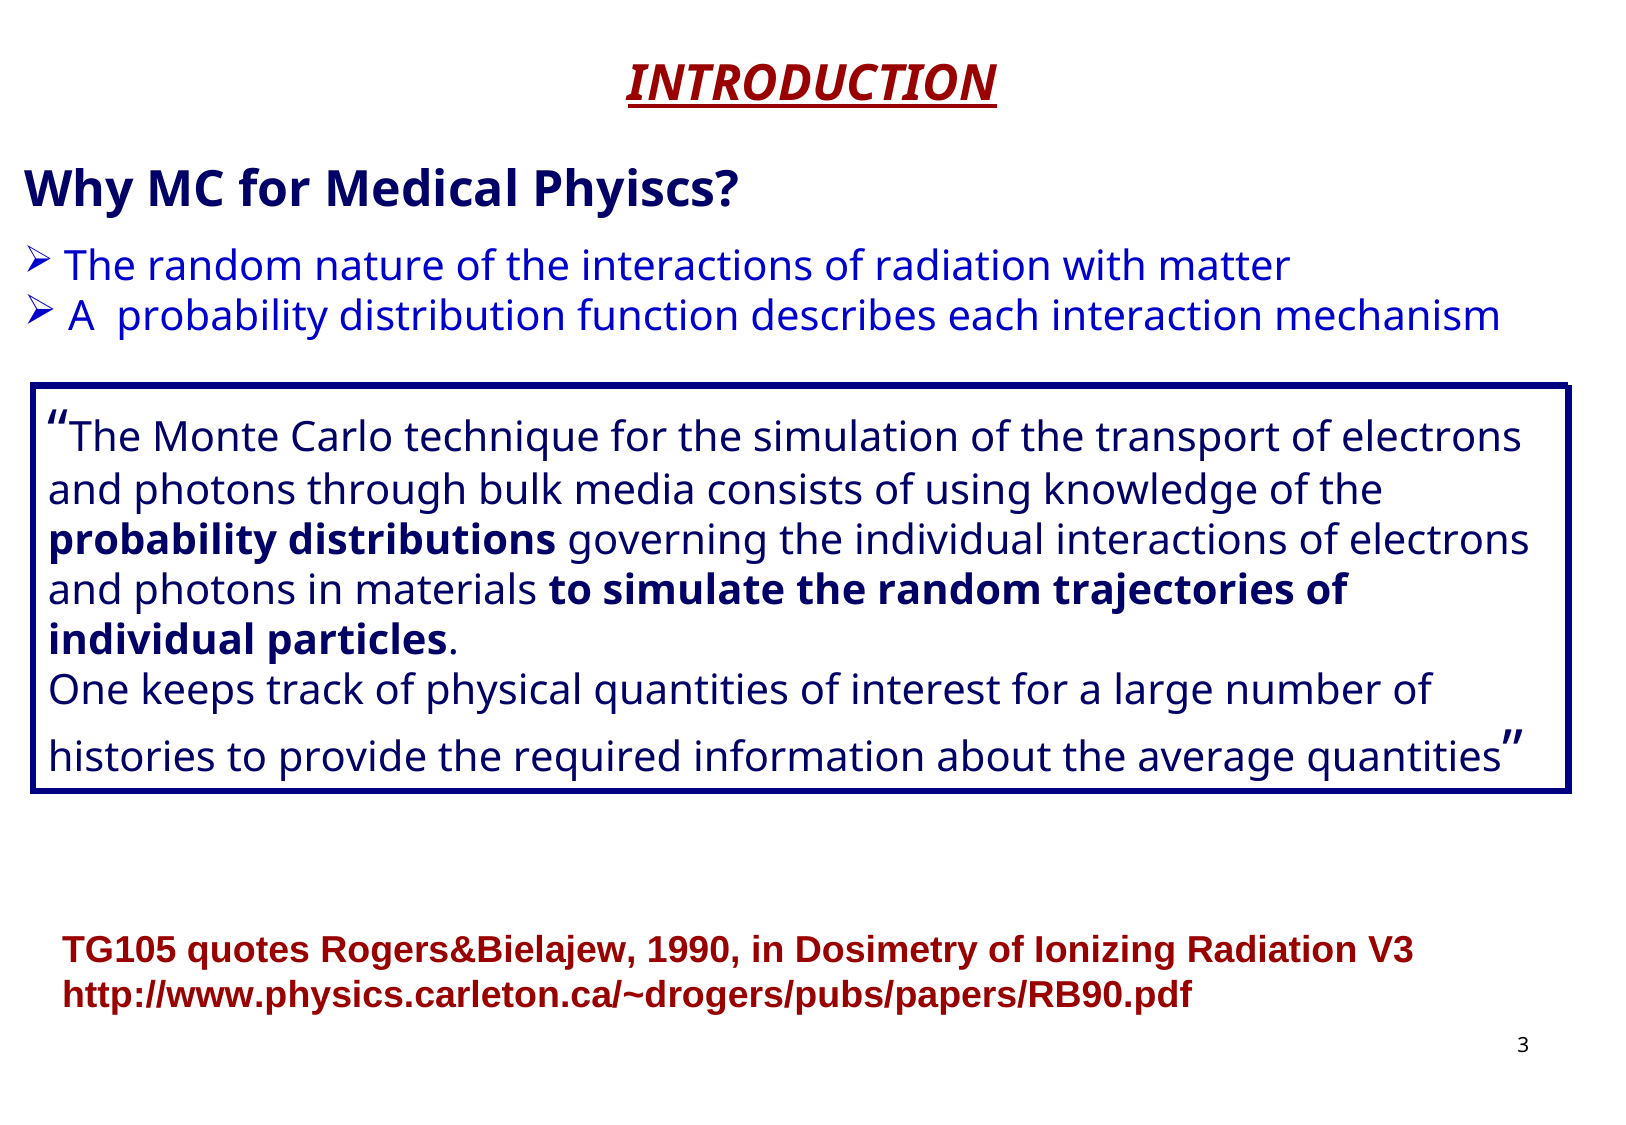

INTRODUCTION
Why MC for Medical Phyiscs?
 The random nature of the interactions of radiation with matter
 A probability distribution function describes each interaction mechanism
“The Monte Carlo technique for the simulation of the transport of electrons and photons through bulk media consists of using knowledge of the probability distributions governing the individual interactions of electrons and photons in materials to simulate the random trajectories of individual particles.
One keeps track of physical quantities of interest for a large number of histories to provide the required information about the average quantities”
TG105 quotes Rogers&Bielajew, 1990, in Dosimetry of Ionizing Radiation V3 http://www.physics.carleton.ca/~drogers/pubs/papers/RB90.pdf
3